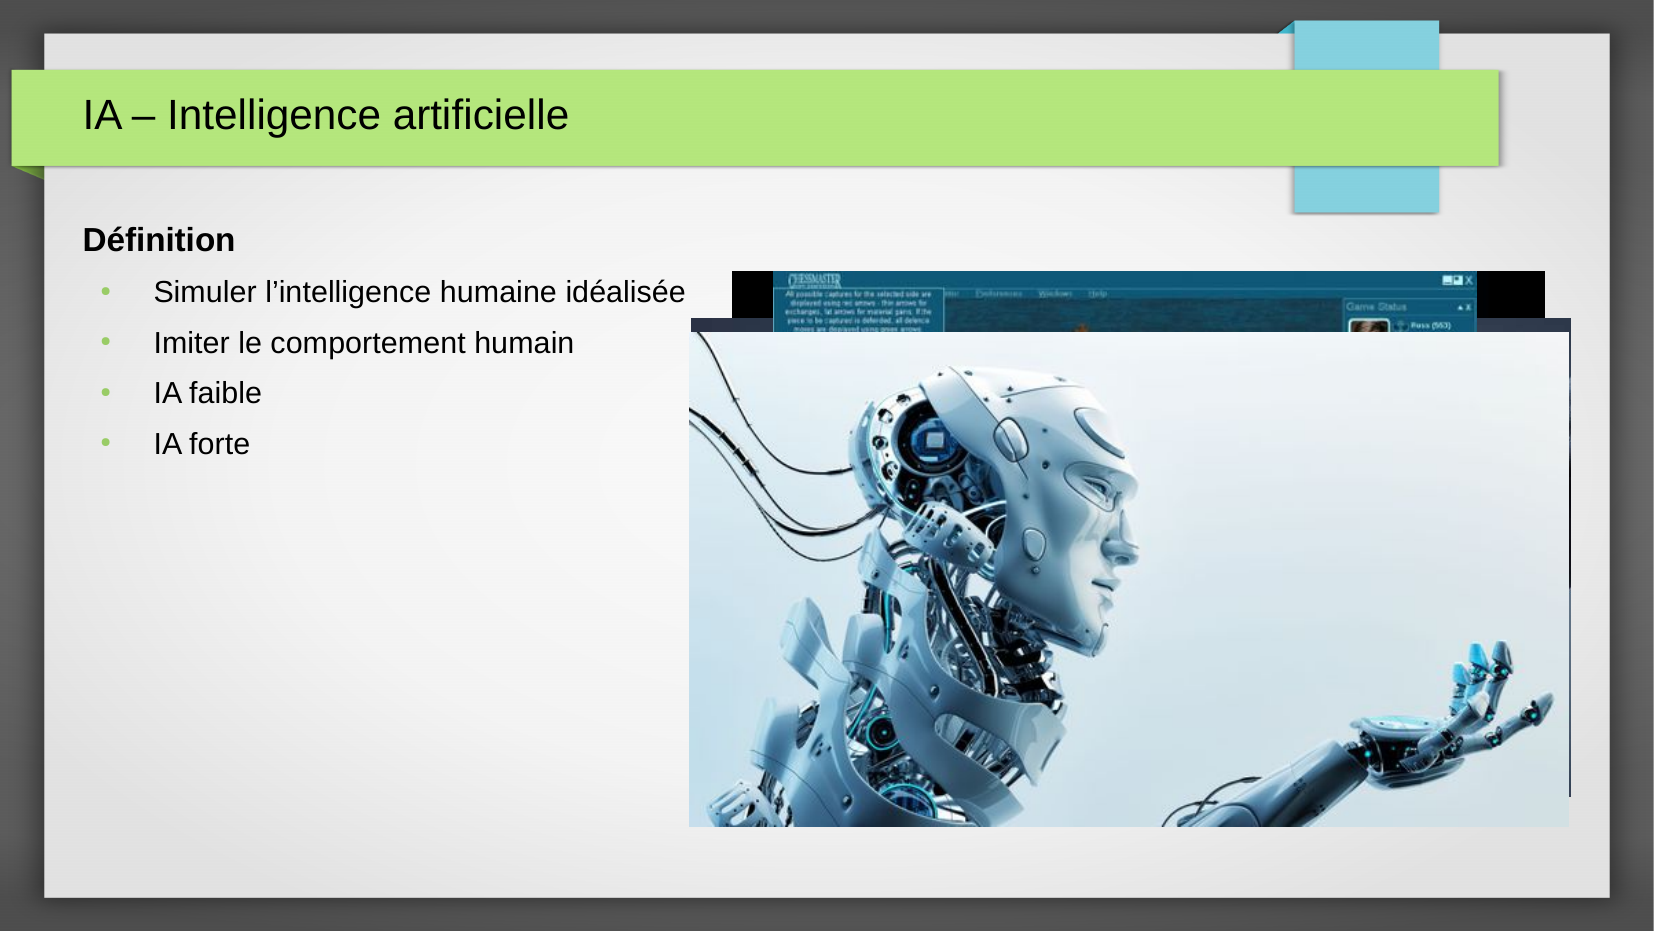

# IA – Intelligence artificielle
Définition
Simuler l’intelligence humaine idéalisée
Imiter le comportement humain
IA faible
IA forte